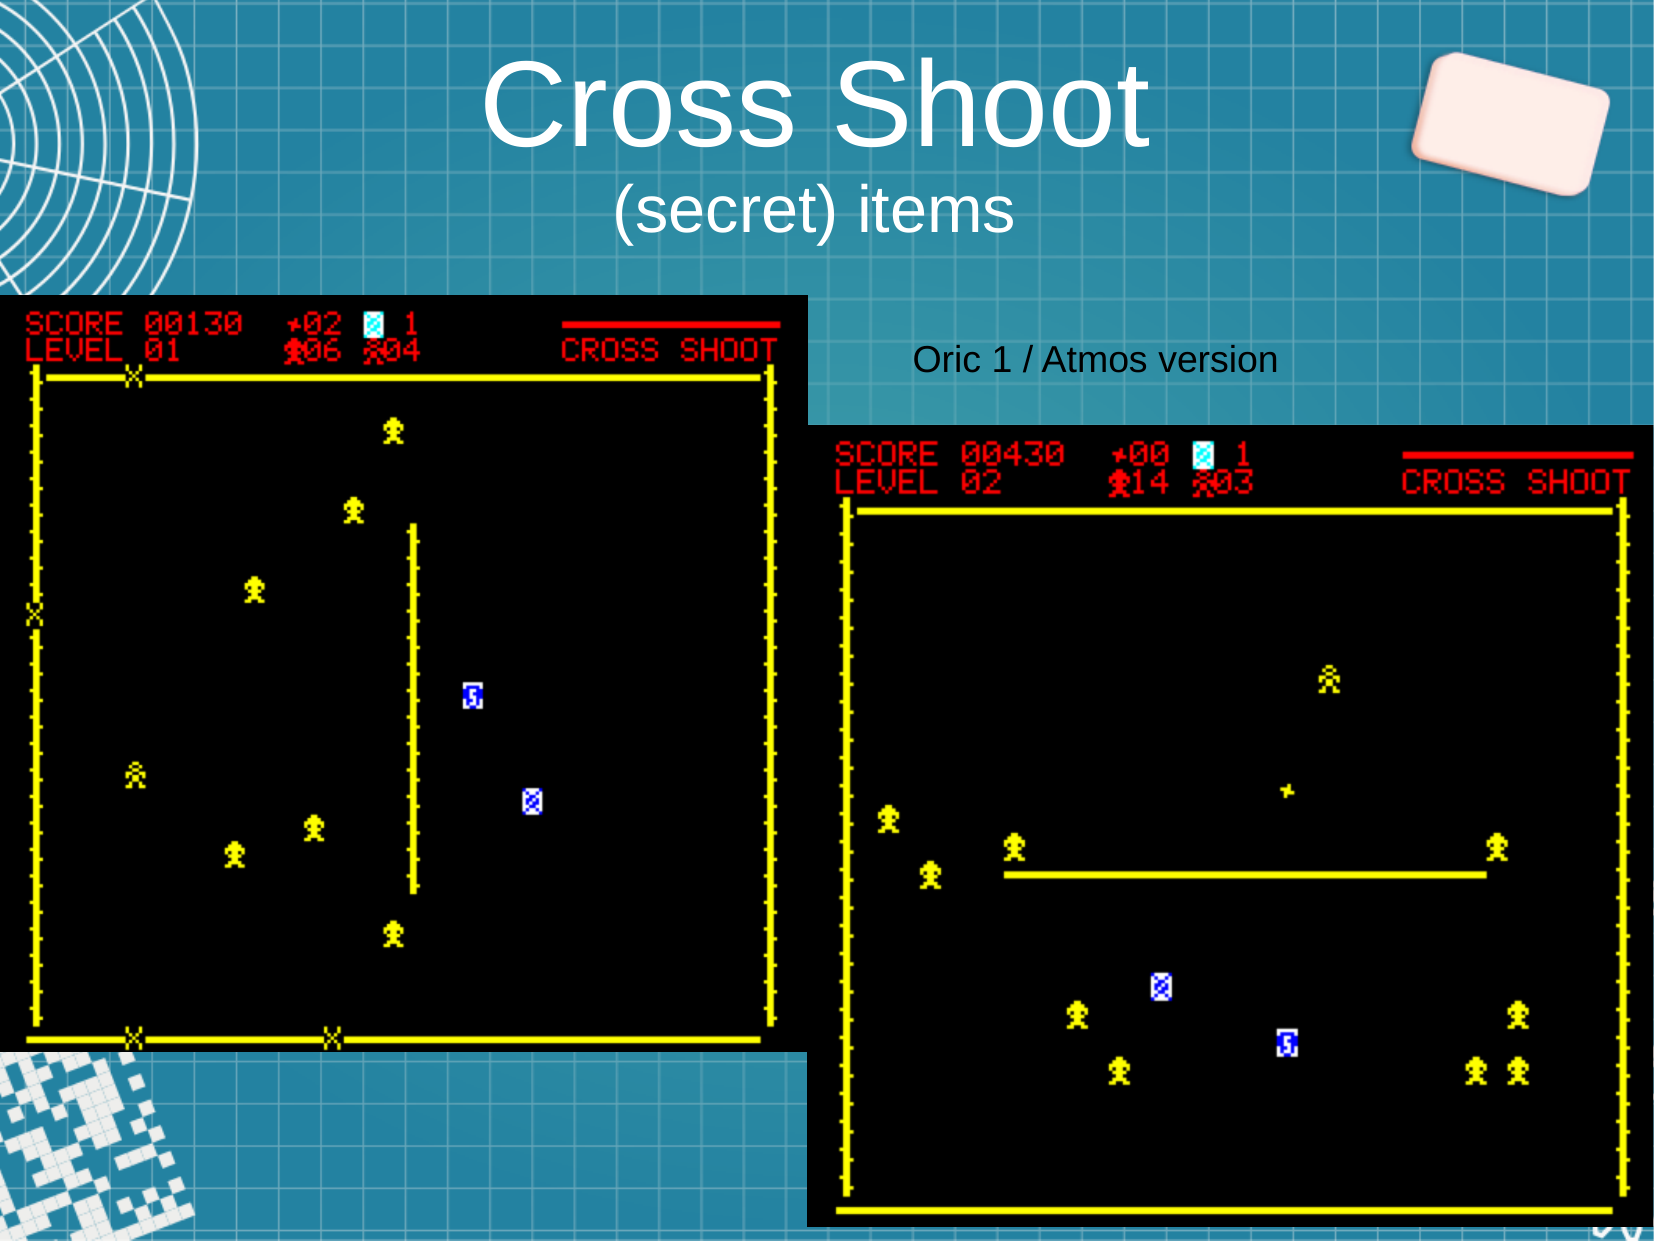

# Cross Shoot (secret) items
Oric 1 / Atmos version